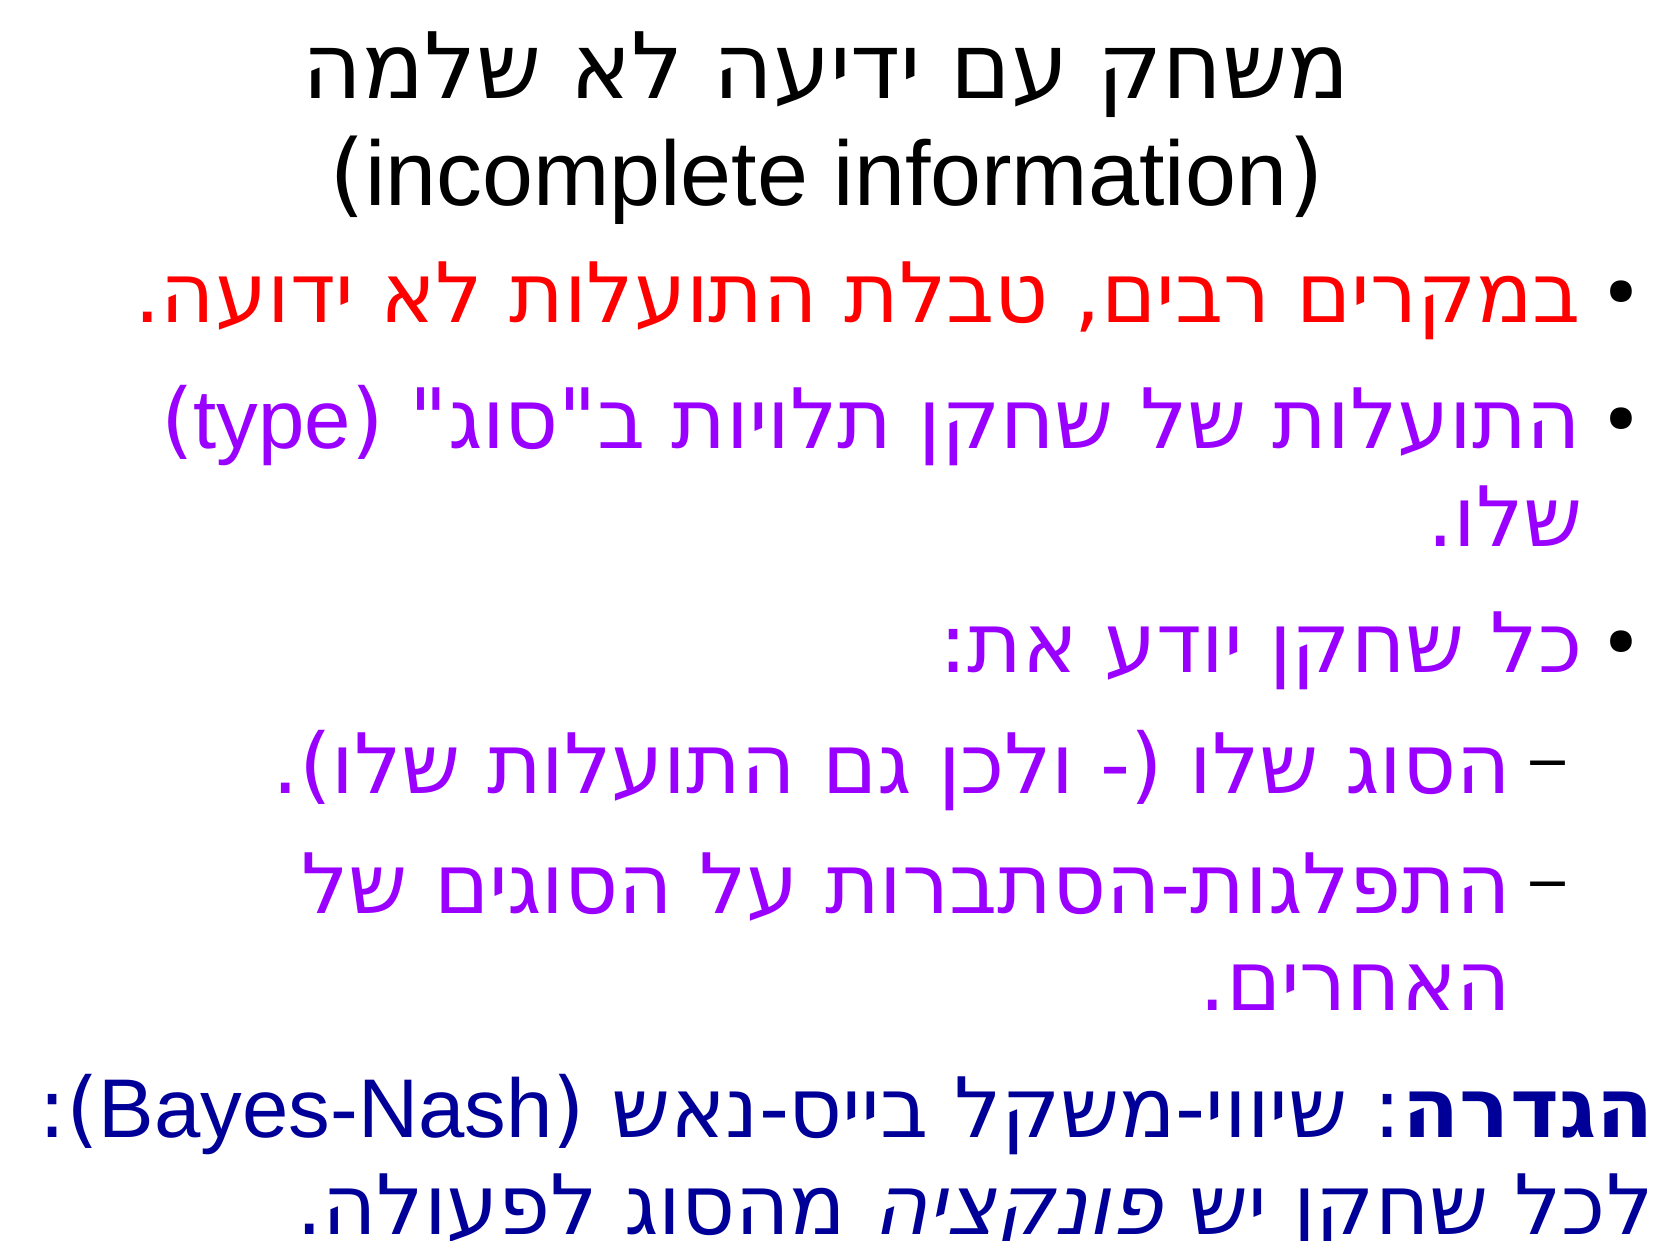

# משחק עם ידיעה לא שלמה (incomplete information)
במקרים רבים, טבלת התועלות לא ידועה.
התועלות של שחקן תלויות ב"סוג" (type) שלו.
כל שחקן יודע את:
הסוג שלו (- ולכן גם התועלות שלו).
התפלגות-הסתברות על הסוגים של האחרים.
הגדרה: שיווי-משקל בייס-נאש (Bayes-Nash):
לכל שחקן יש פונקציה מהסוג לפעולה.
הפונקציה של כל שחקן נותנת לו ממוצע-תועלות גבוה ביותר בצירוף זה.